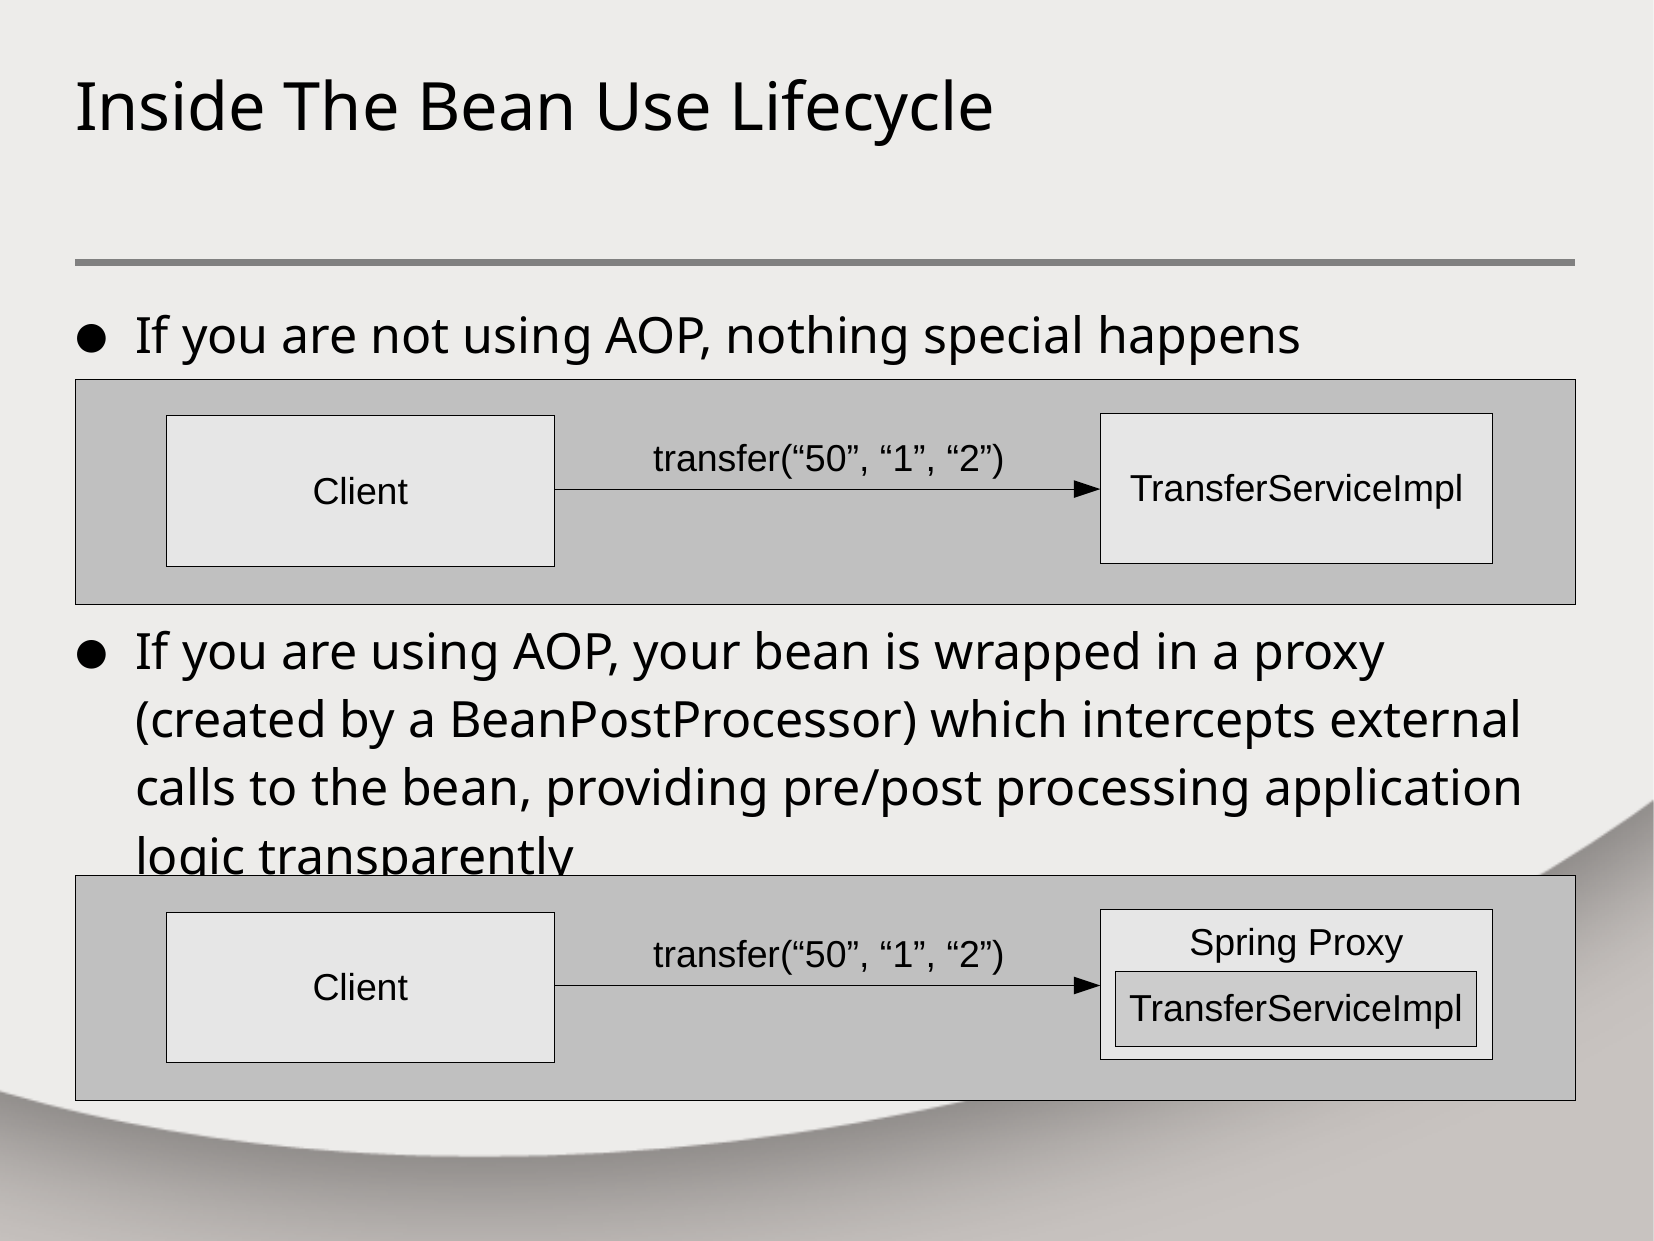

# Inside The Bean Use Lifecycle
If you are not using AOP, nothing special happens
If you are using AOP, your bean is wrapped in a proxy (created by a BeanPostProcessor) which intercepts external calls to the bean, providing pre/post processing application logic transparently
TransferServiceImpl
Client
transfer(“50”, “1”, “2”)
Spring Proxy
Client
transfer(“50”, “1”, “2”)
TransferServiceImpl